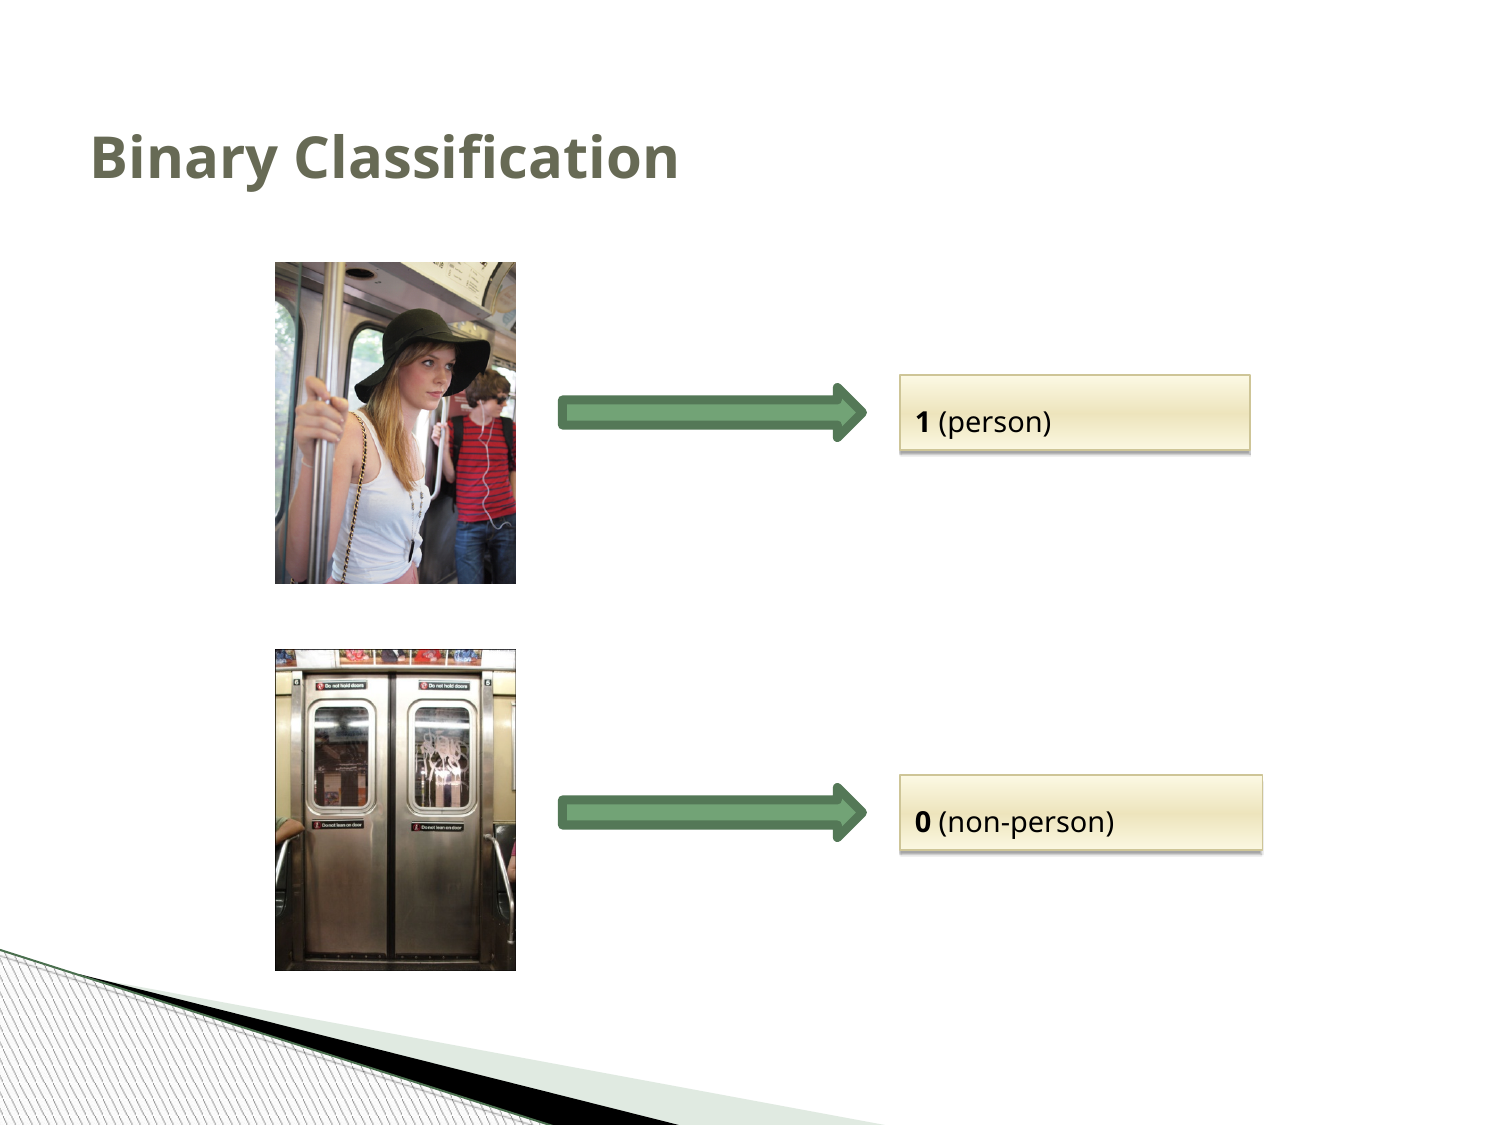

# Binary Classification
1 (person)
0 (non-person)